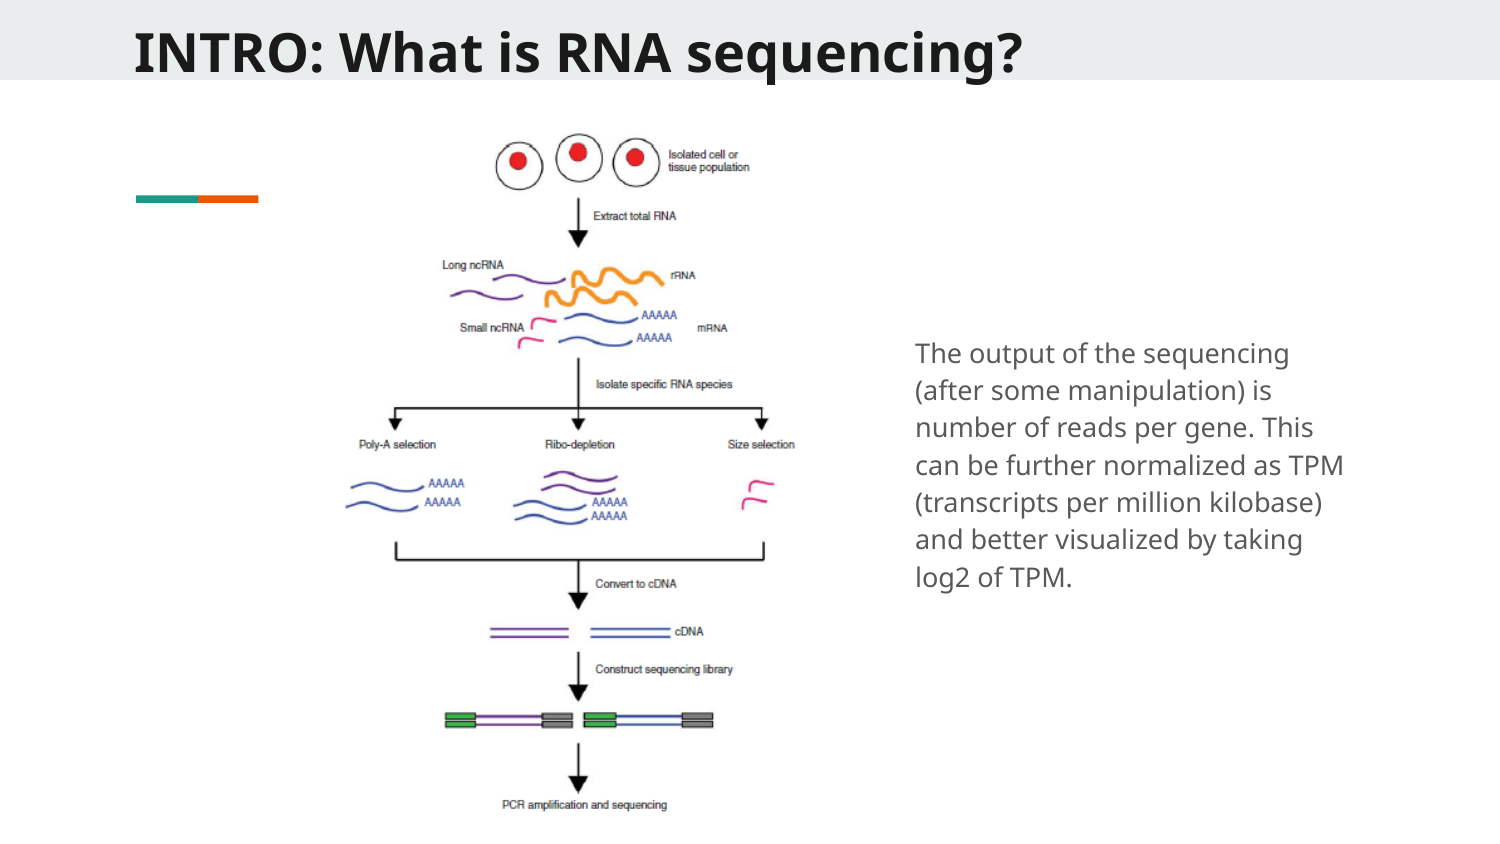

# INTRO: What is RNA sequencing?
The output of the sequencing (after some manipulation) is number of reads per gene. This can be further normalized as TPM (transcripts per million kilobase) and better visualized by taking log2 of TPM.